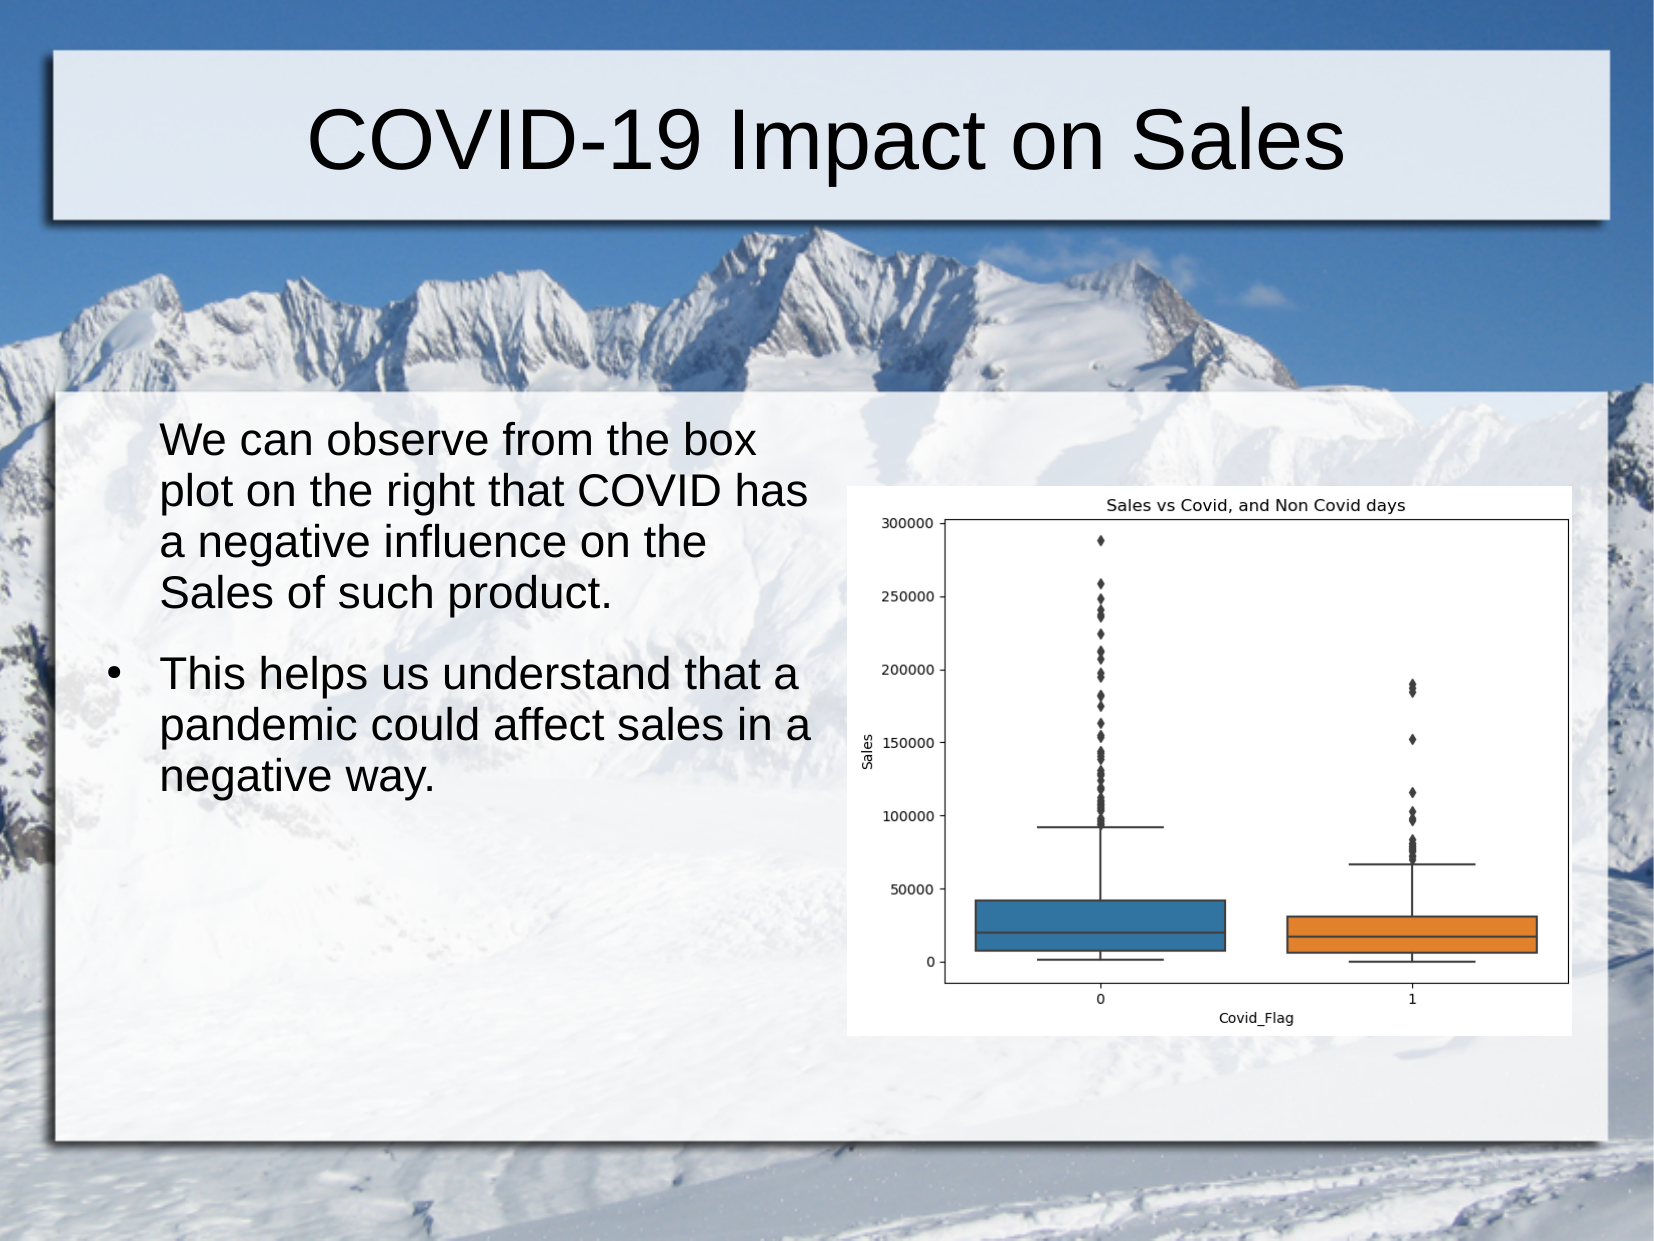

# COVID-19 Impact on Sales
We can observe from the box plot on the right that COVID has a negative influence on the Sales of such product.
This helps us understand that a pandemic could affect sales in a negative way.